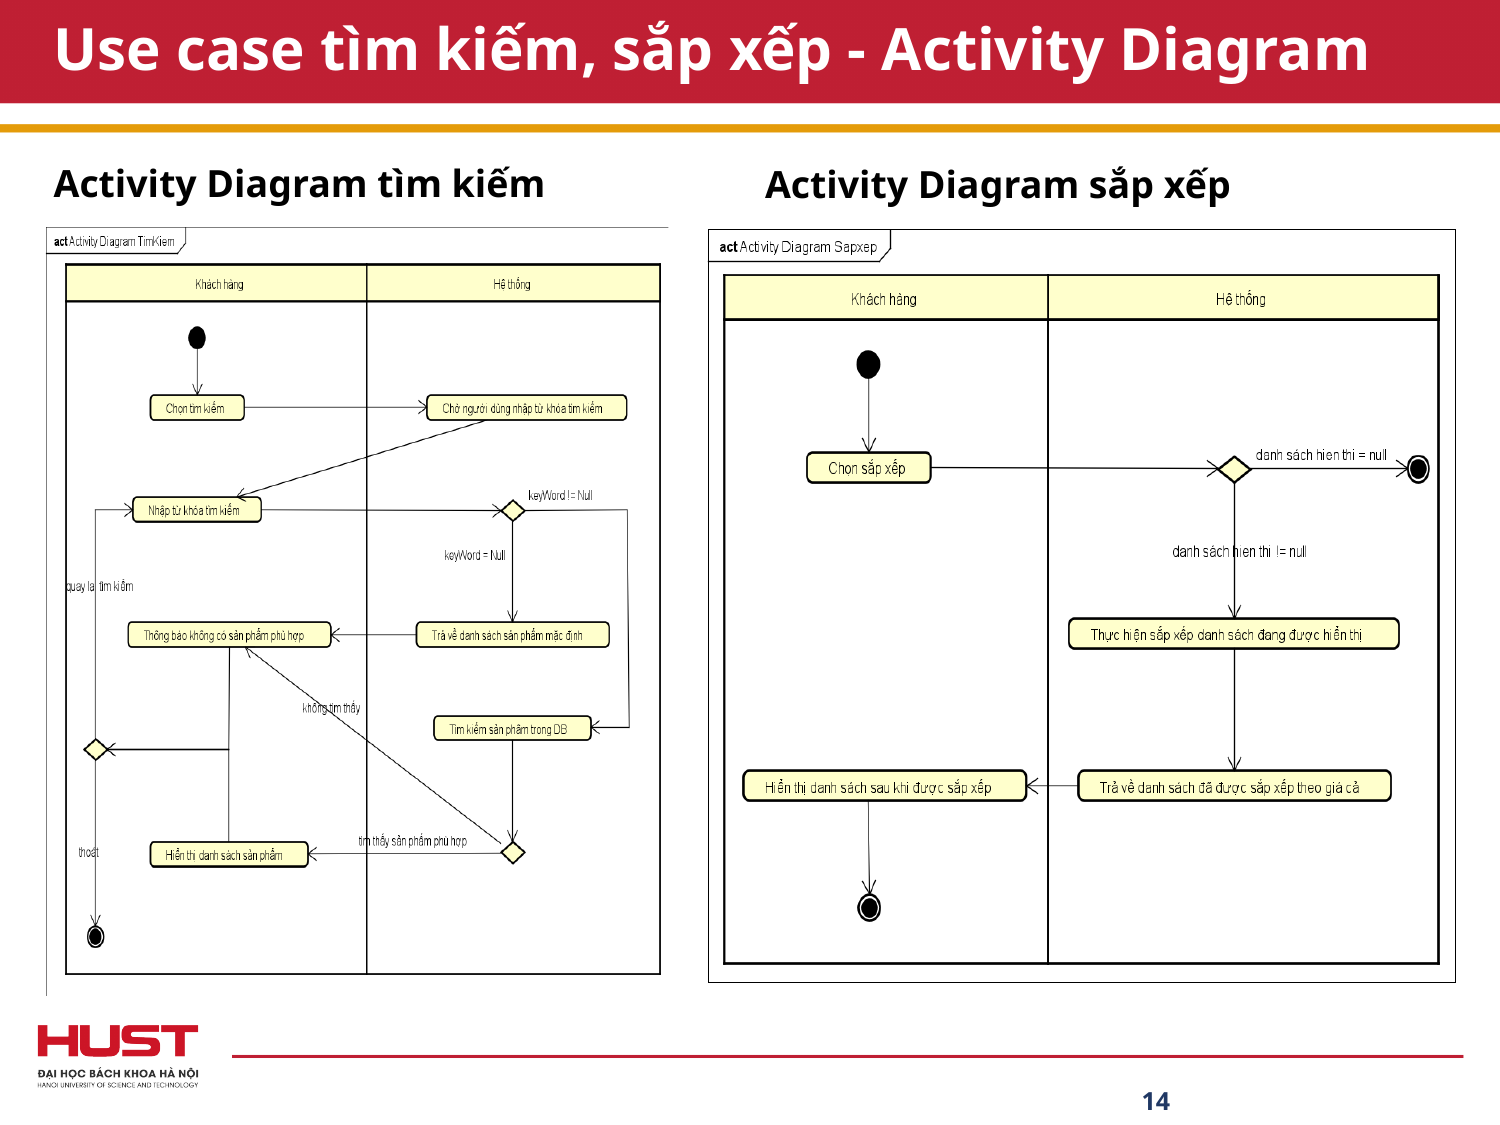

# Use case tìm kiếm, sắp xếp - Activity Diagram
Activity Diagram tìm kiếm
Activity Diagram sắp xếp